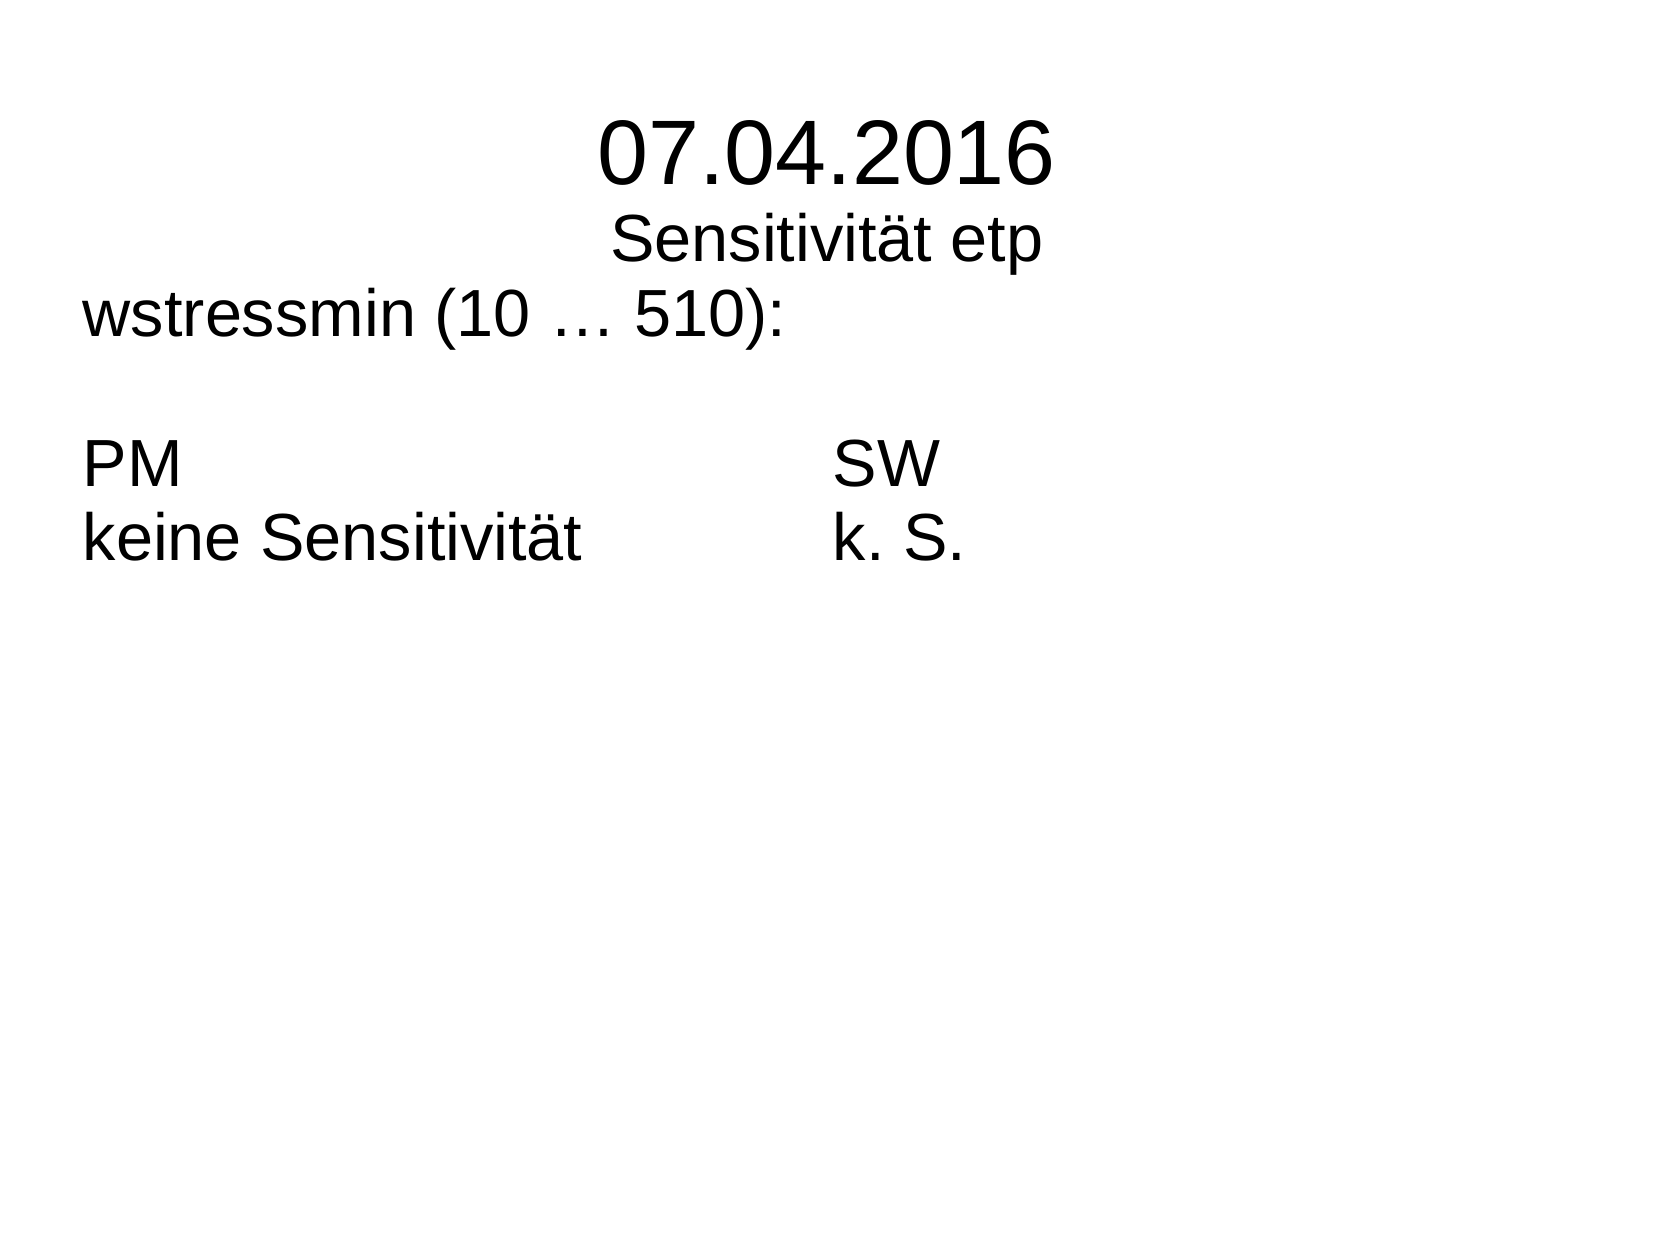

# 07.04.2016
Sensitivität etp
wstressmin (10 … 510):
PM									SW
keine Sensitivität				k. S.